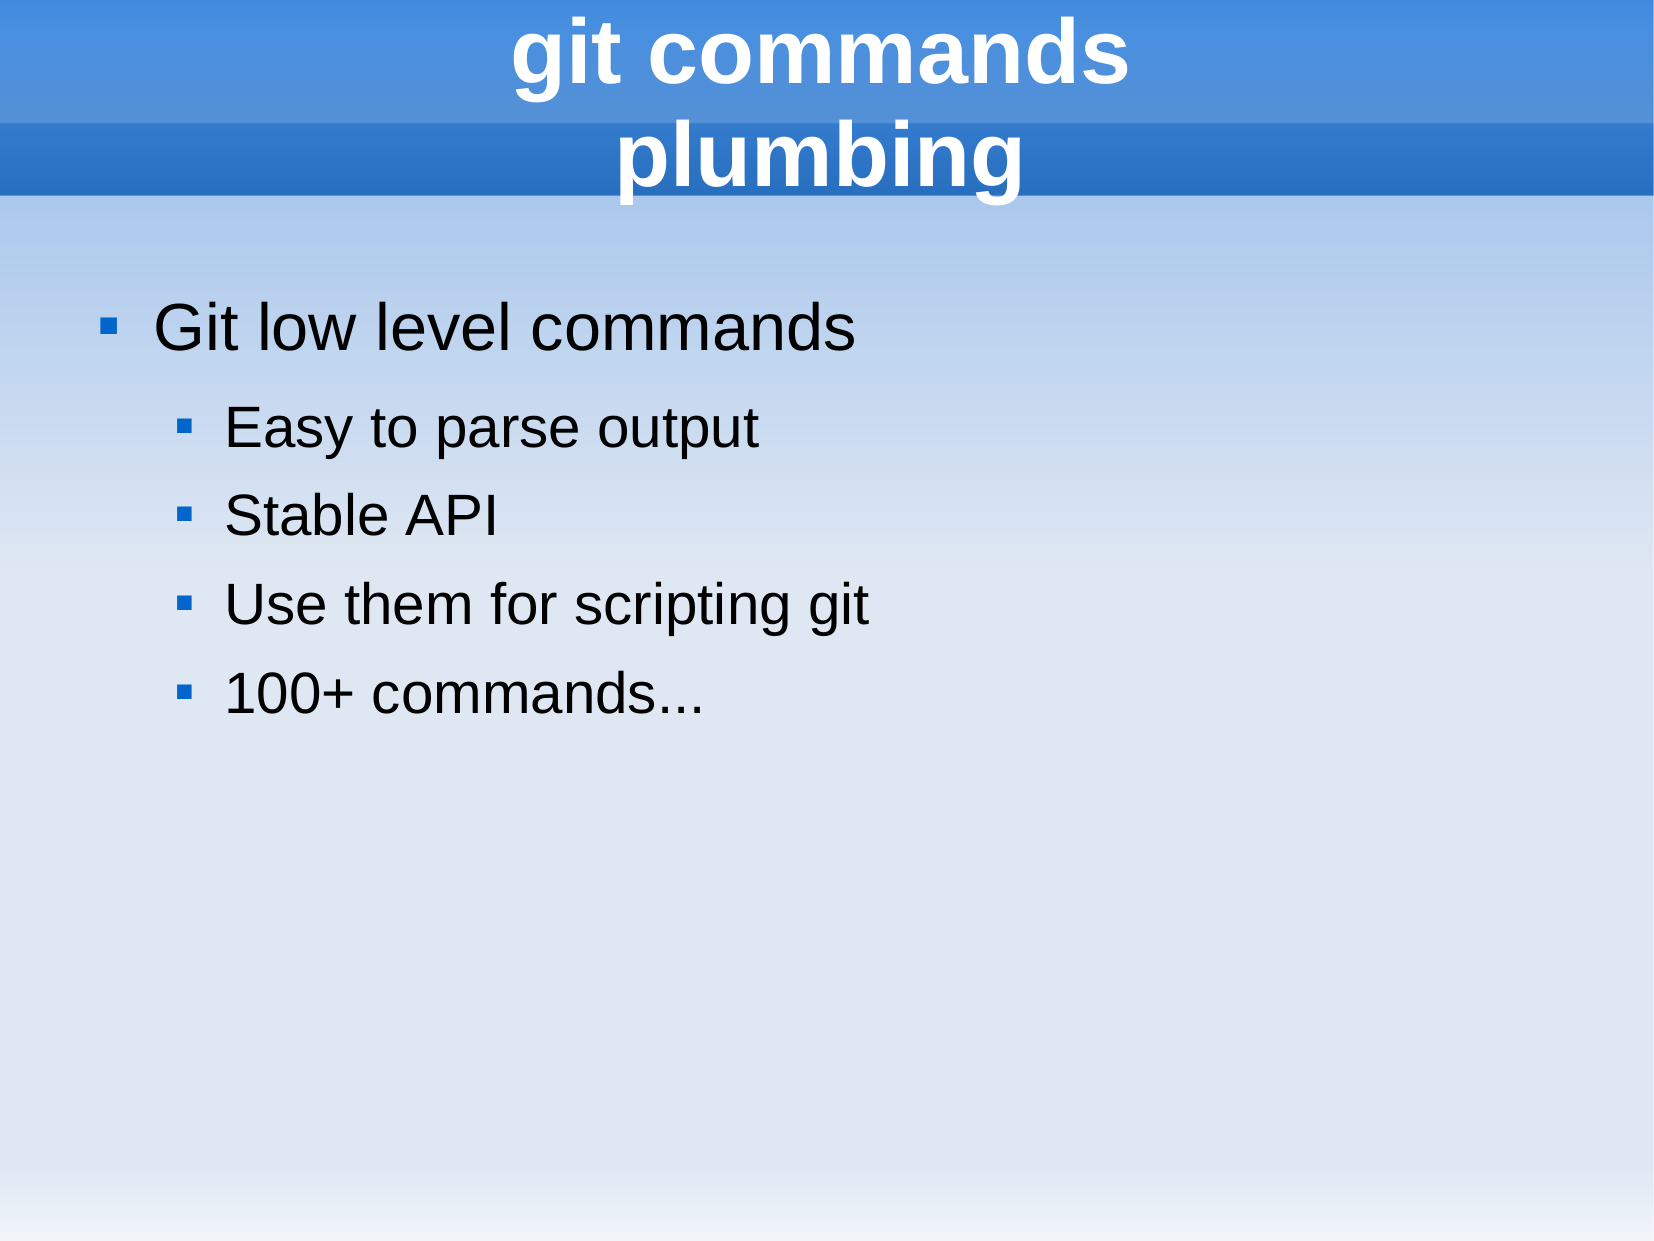

# git commands plumbing
Git low level commands
Easy to parse output
Stable API
Use them for scripting git
100+ commands...